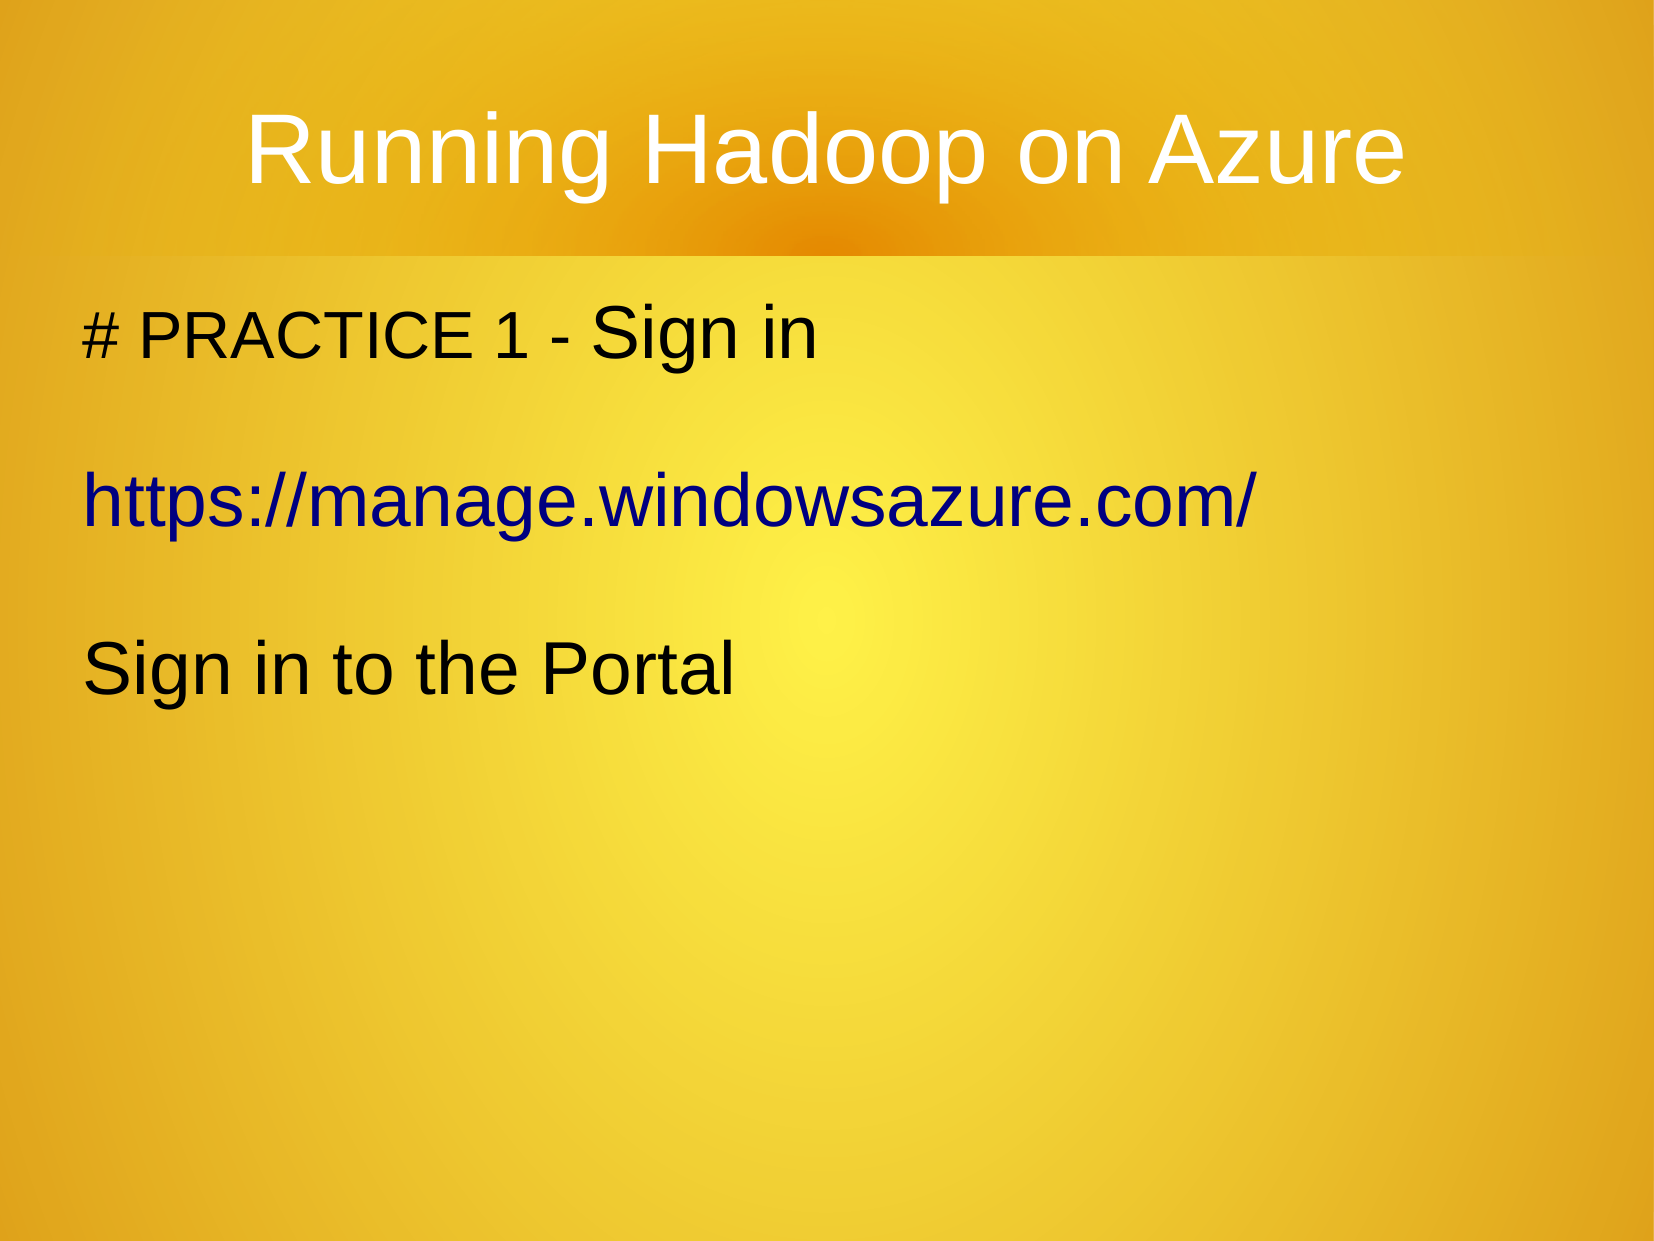

# Running Hadoop on Azure
# PRACTICE 1 - Sign in
https://manage.windowsazure.com/
Sign in to the Portal